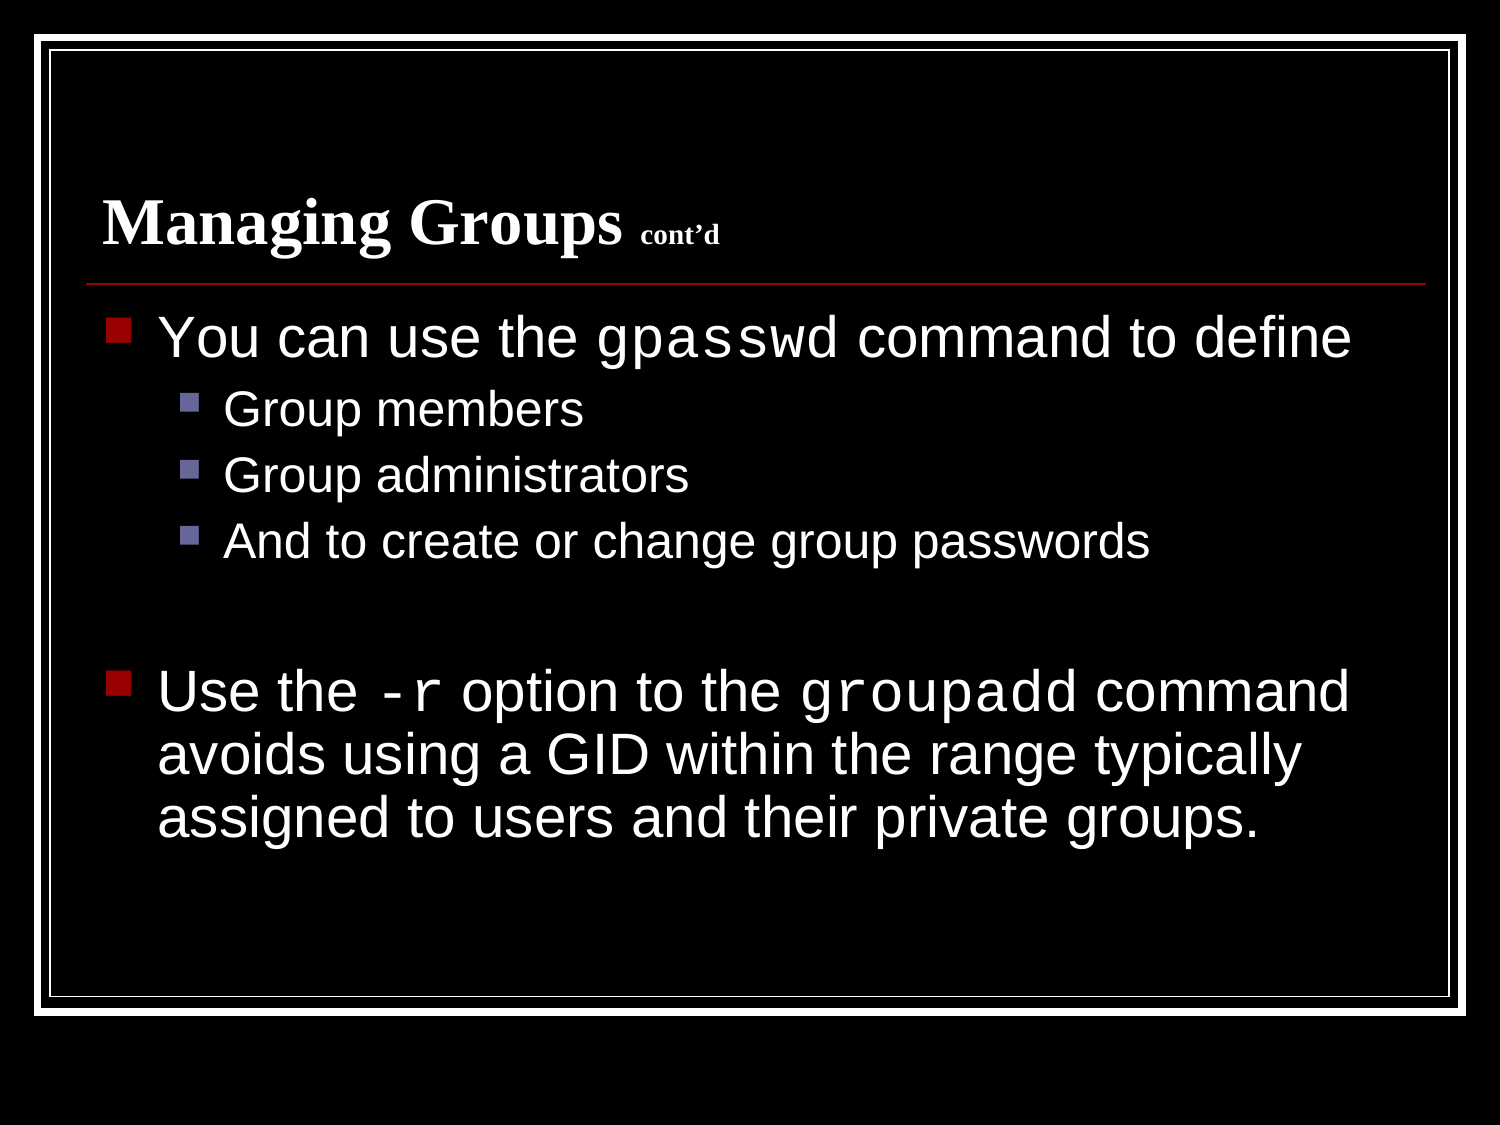

# Managing Groups cont’d
You can use the gpasswd command to define
Group members
Group administrators
And to create or change group passwords
Use the -r option to the groupadd command avoids using a GID within the range typically assigned to users and their private groups.